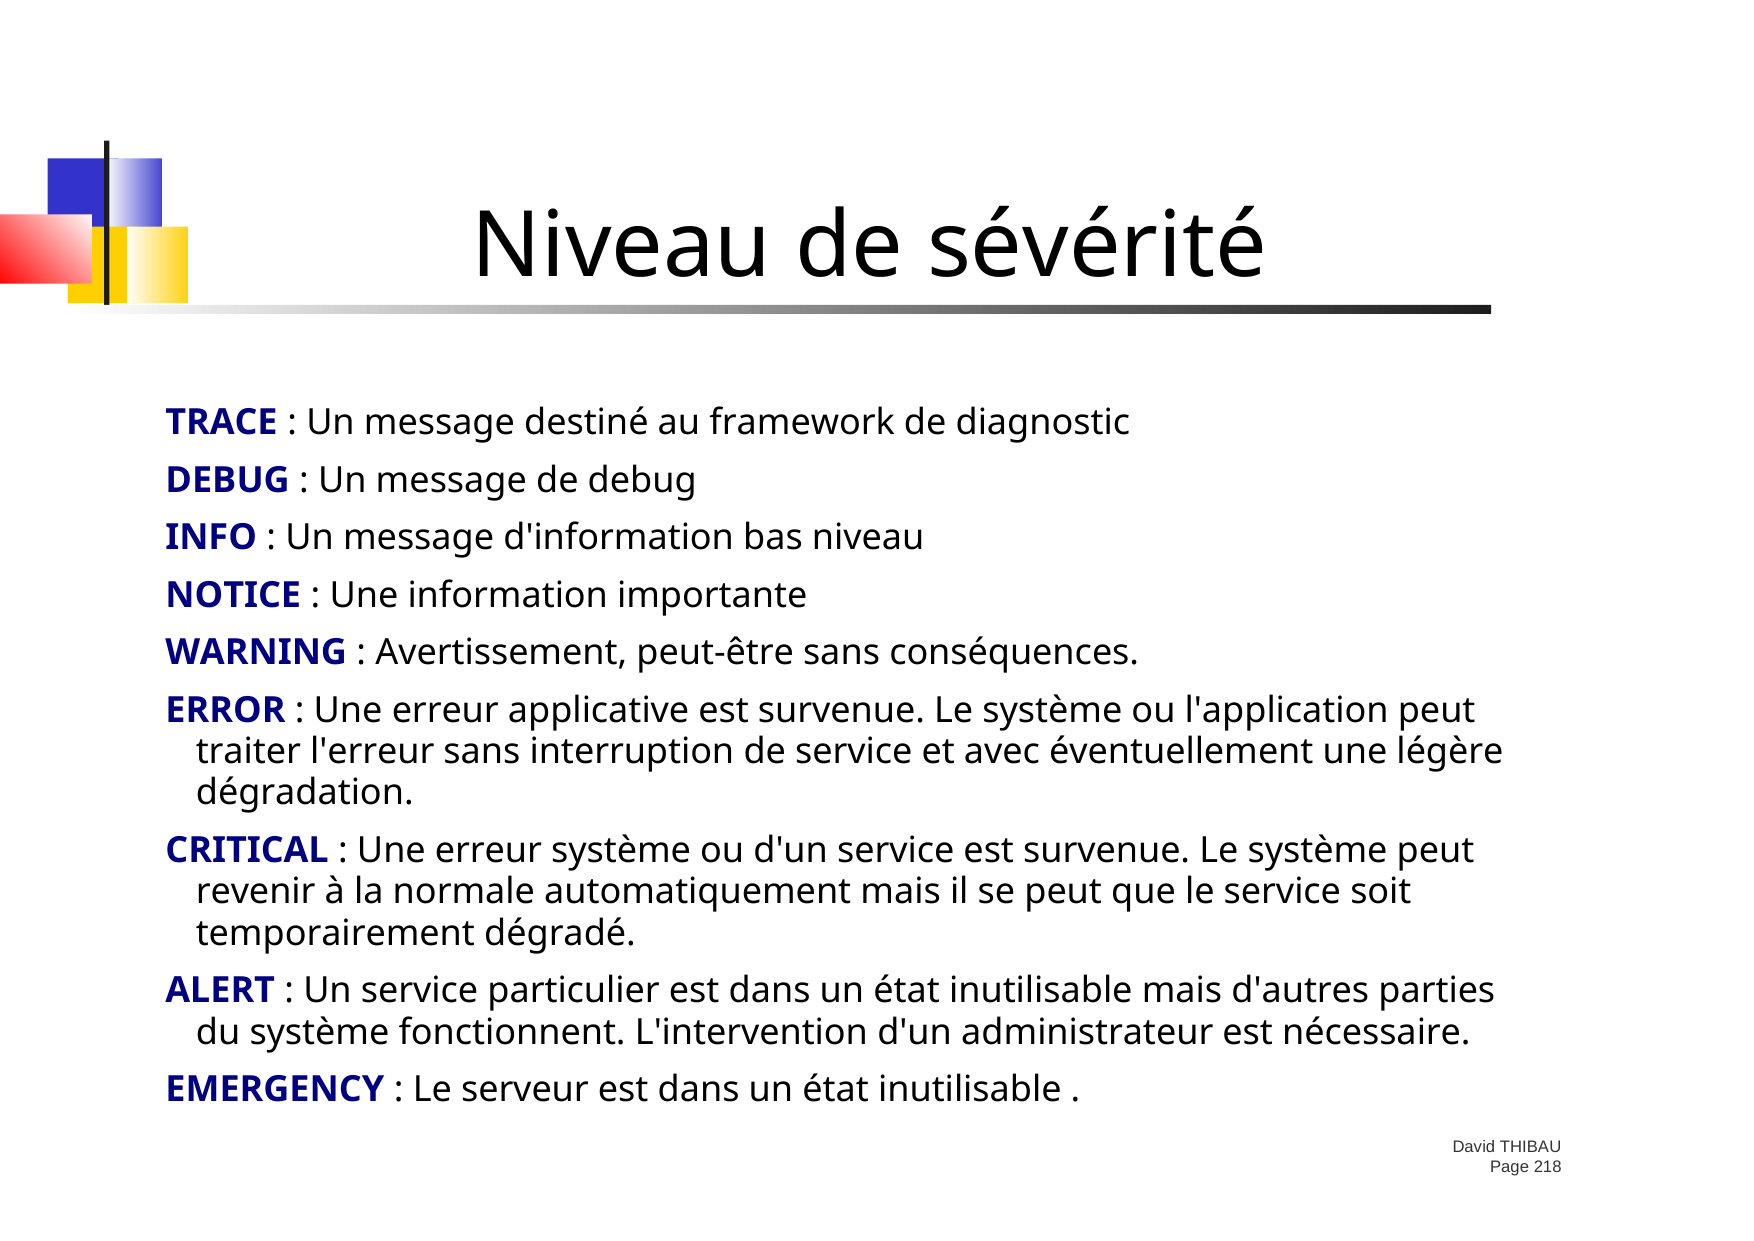

# Niveau de sévérité
TRACE : Un message destiné au framework de diagnostic
DEBUG : Un message de debug
INFO : Un message d'information bas niveau
NOTICE : Une information importante
WARNING : Avertissement, peut-être sans conséquences.
ERROR : Une erreur applicative est survenue. Le système ou l'application peut traiter l'erreur sans interruption de service et avec éventuellement une légère dégradation.
CRITICAL : Une erreur système ou d'un service est survenue. Le système peut revenir à la normale automatiquement mais il se peut que le service soit temporairement dégradé.
ALERT : Un service particulier est dans un état inutilisable mais d'autres parties du système fonctionnent. L'intervention d'un administrateur est nécessaire.
EMERGENCY : Le serveur est dans un état inutilisable .